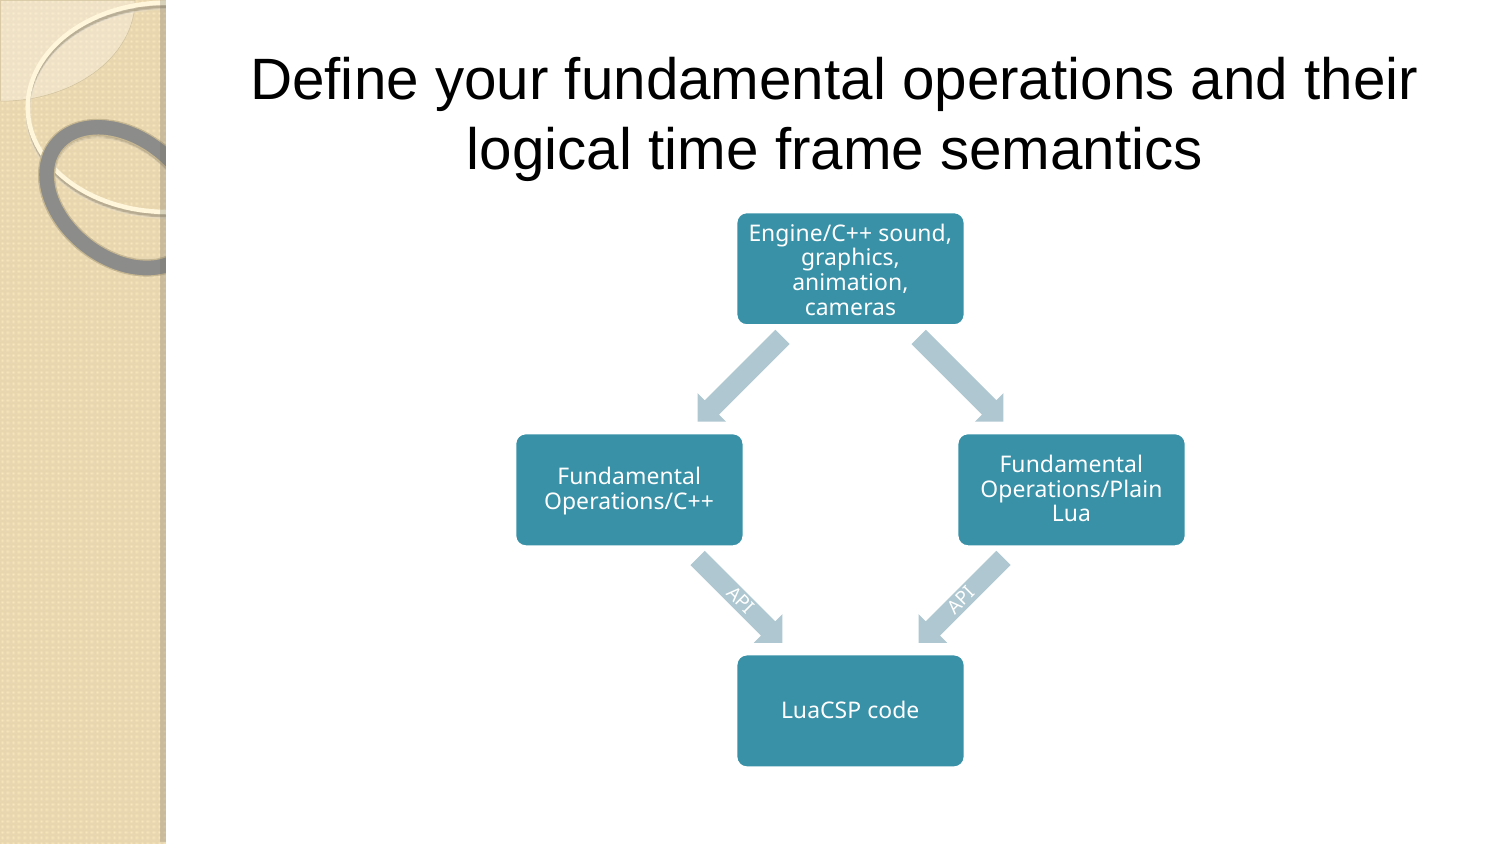

# Define your fundamental operations and their logical time frame semantics
Engine/C++ sound, graphics, animation, cameras
Fundamental Operations/C++
Fundamental Operations/Plain Lua
API
API
LuaCSP code